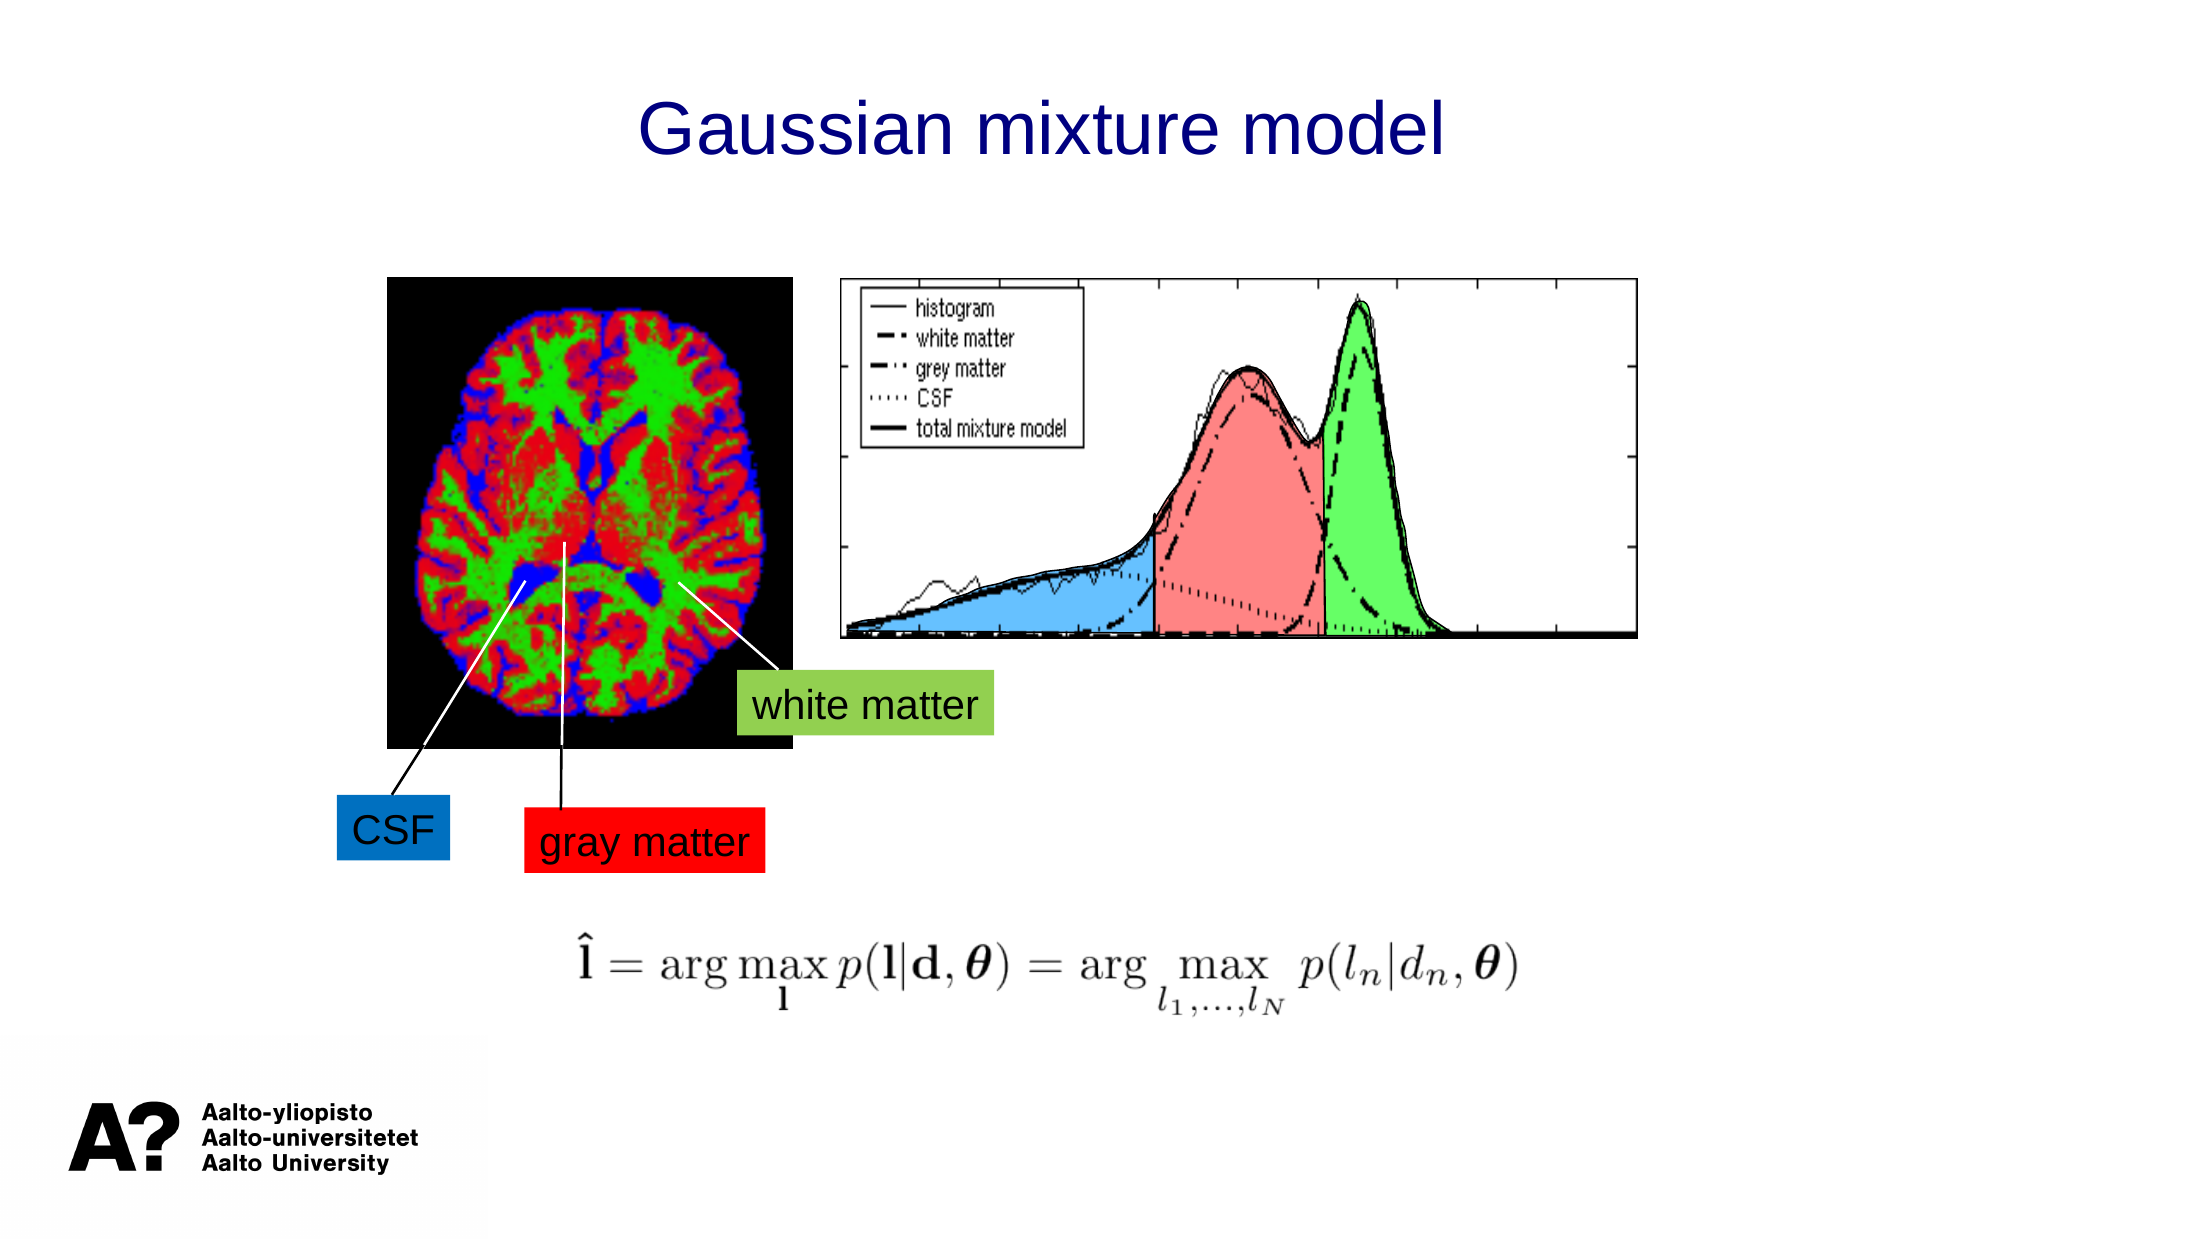

# Gaussian mixture model
white matter
CSF
gray matter